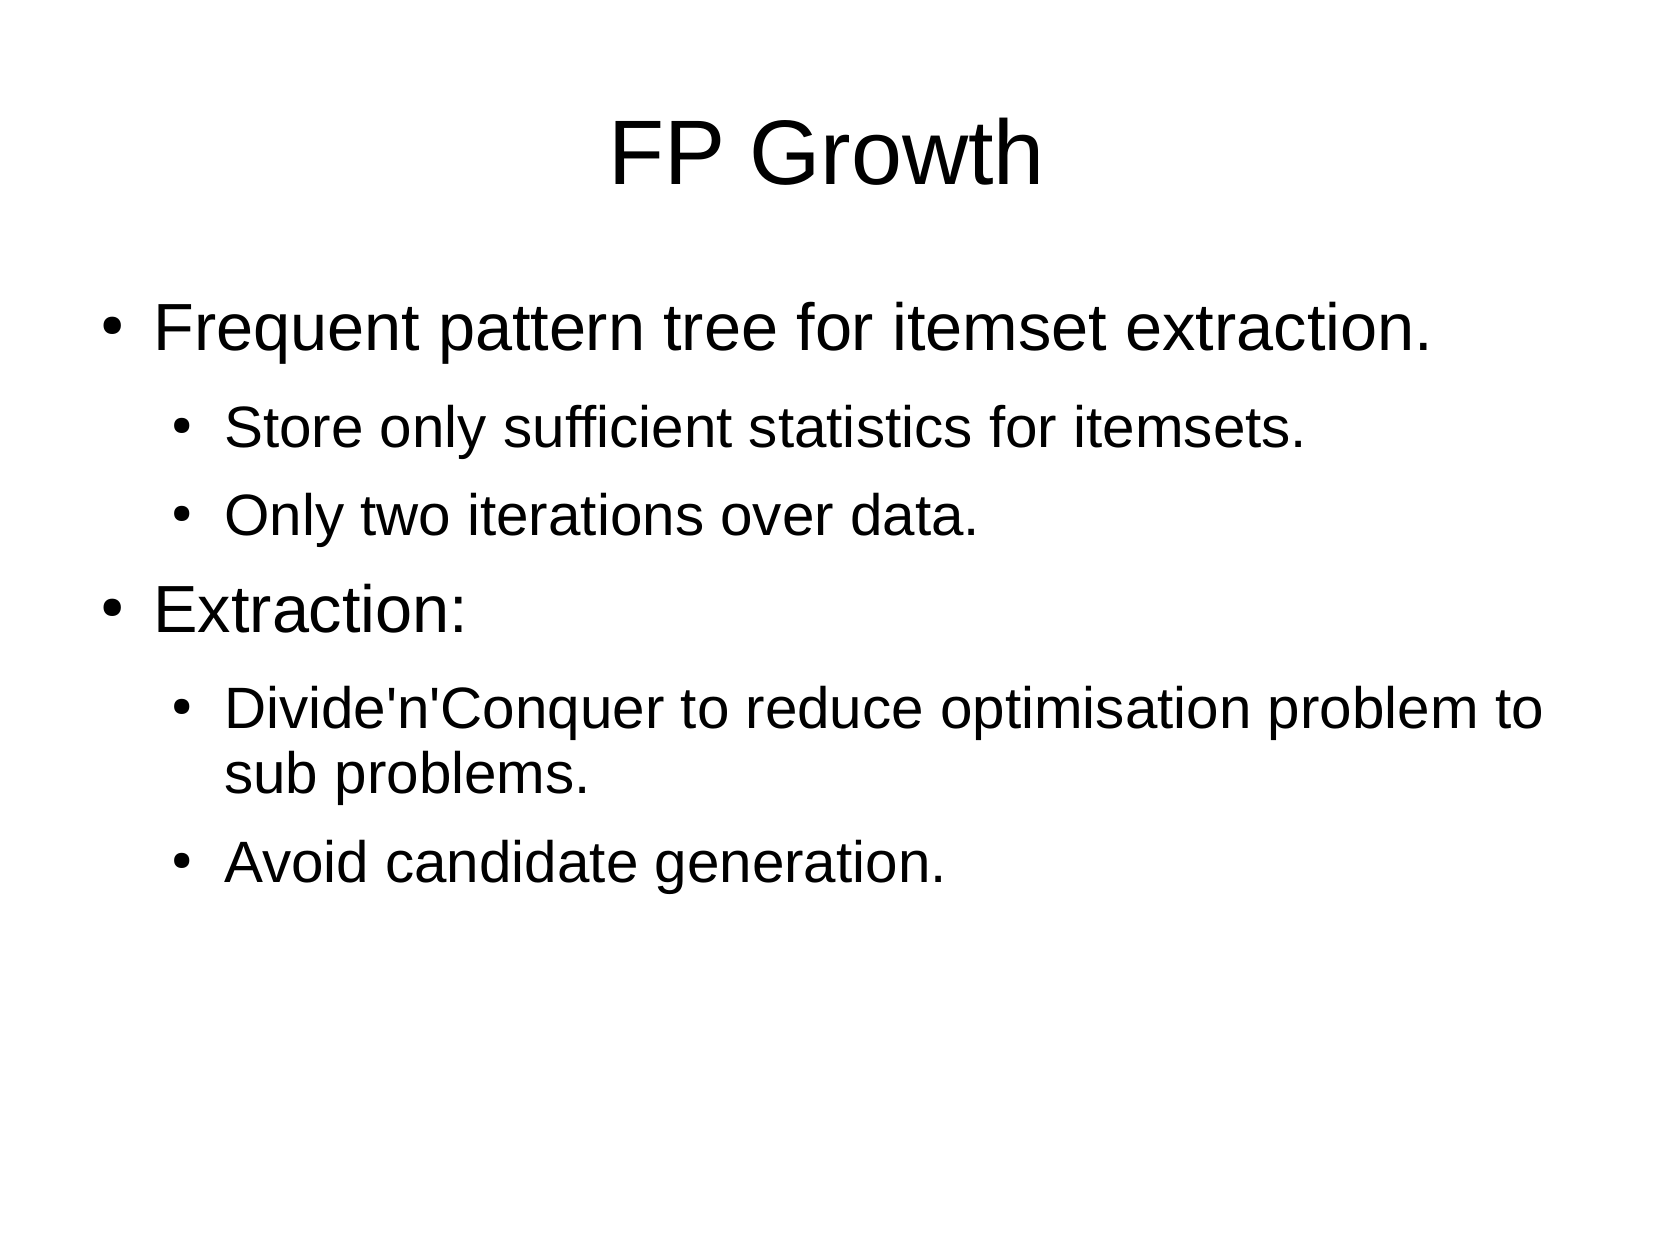

# FP Growth
Frequent pattern tree for itemset extraction.
Store only sufficient statistics for itemsets.
Only two iterations over data.
Extraction:
Divide'n'Conquer to reduce optimisation problem to sub problems.
Avoid candidate generation.